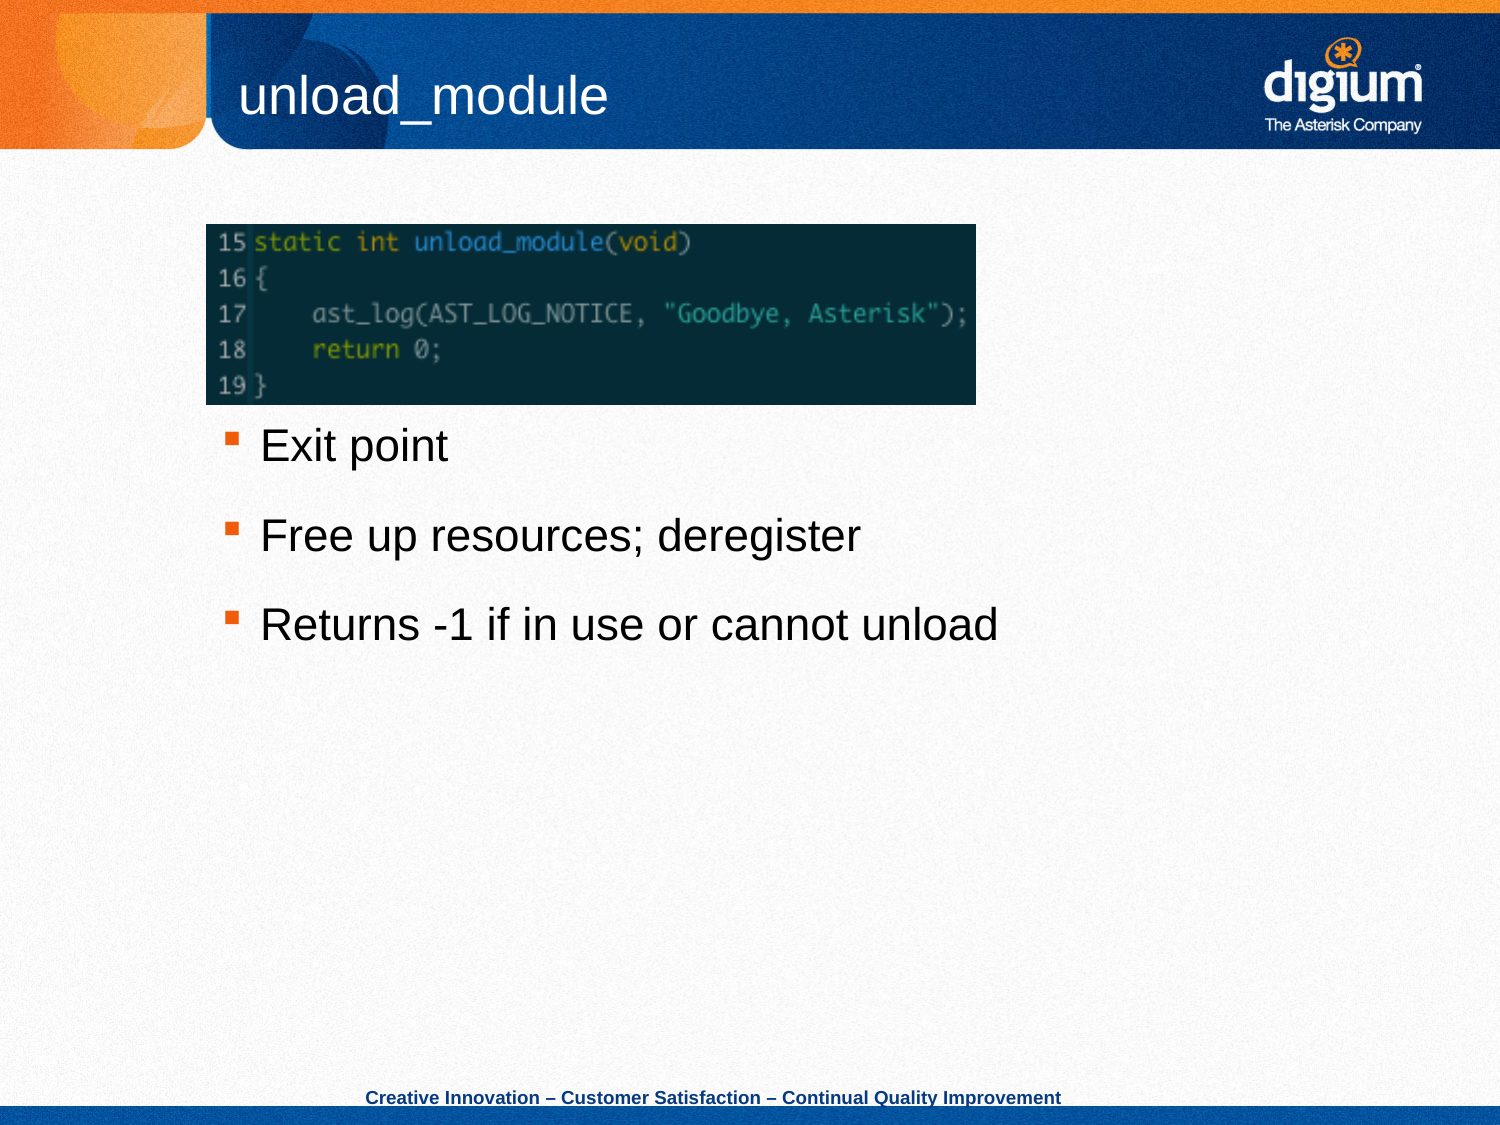

# unload_module
Exit point
Free up resources; deregister
Returns -1 if in use or cannot unload